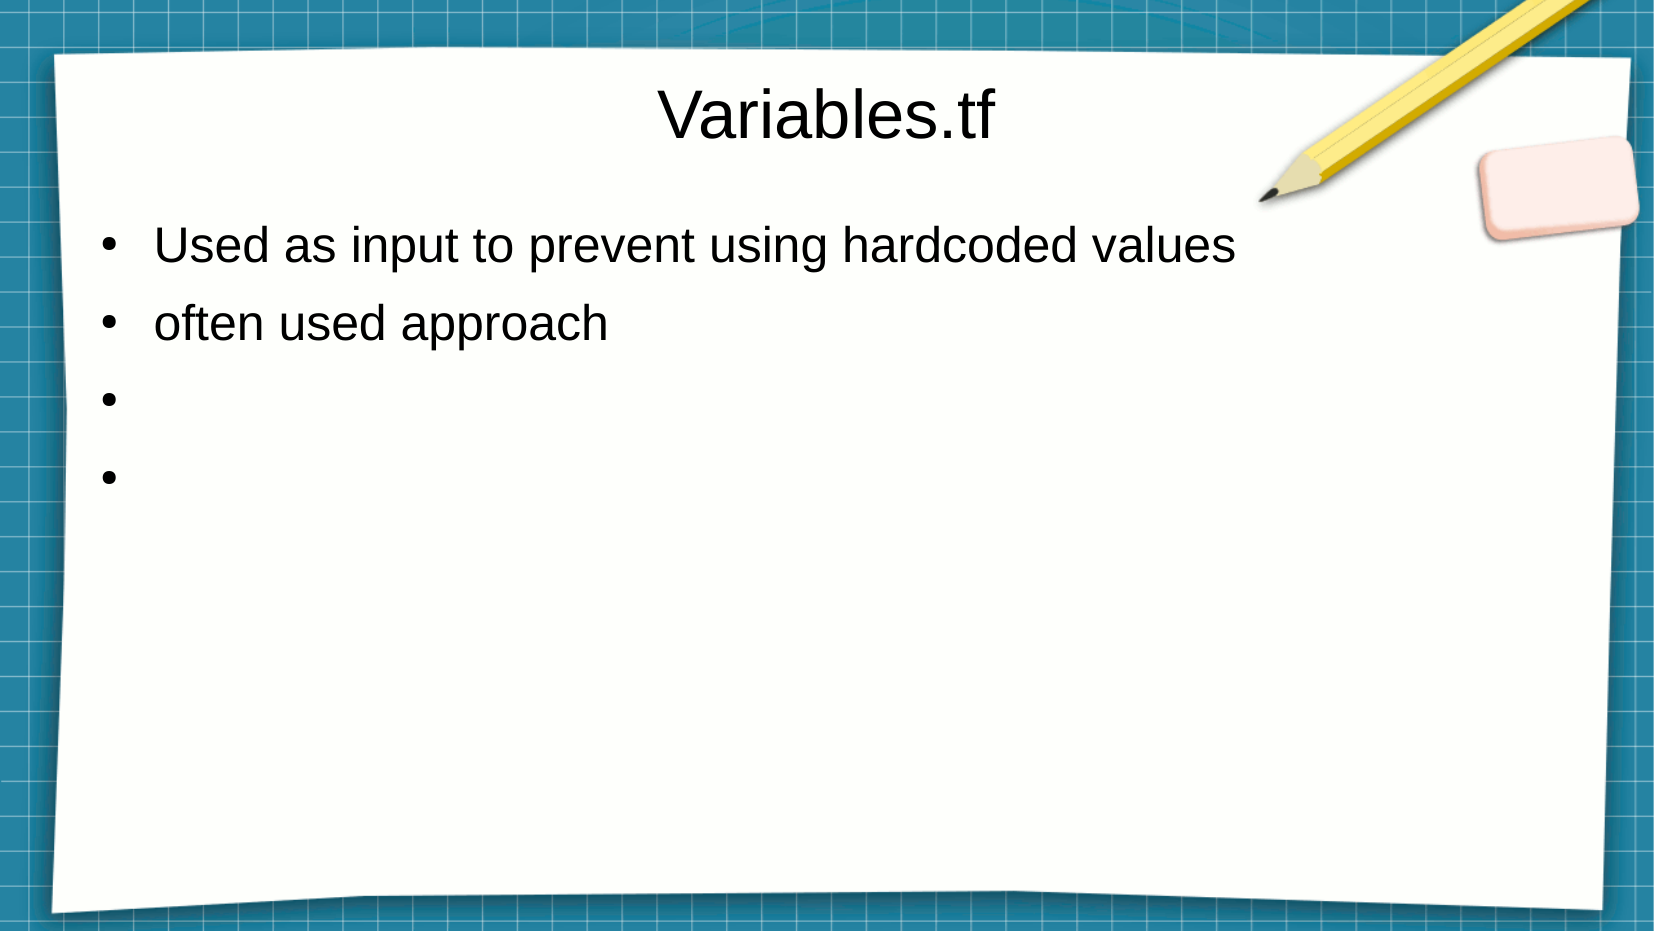

# Variables.tf
Used as input to prevent using hardcoded values
often used approach